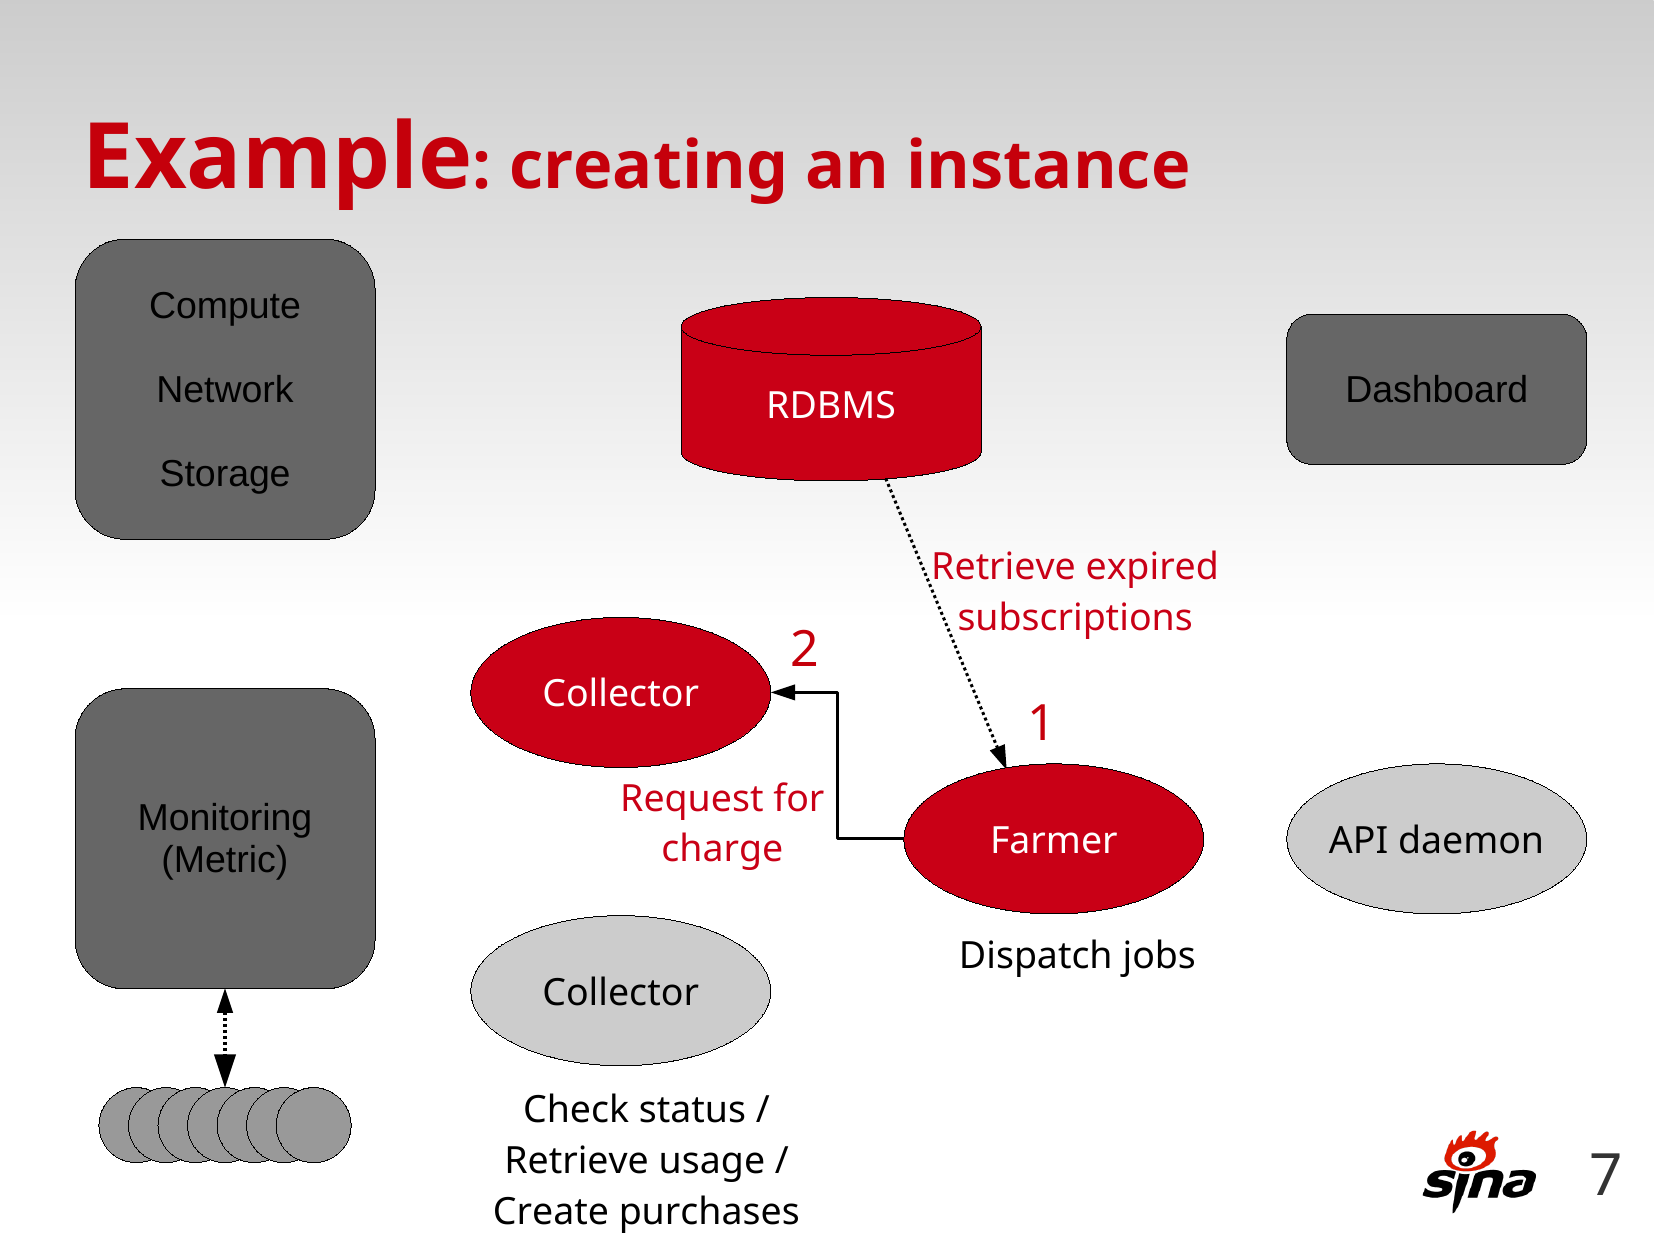

# Example: creating an instance
Compute
Network
Storage
RDBMS
Dashboard
Retrieve expired subscriptions
2
Collector
1
Monitoring
(Metric)
Request for charge
Farmer
API daemon
Collector
Dispatch jobs
Check status /
Retrieve usage /
Create purchases
7